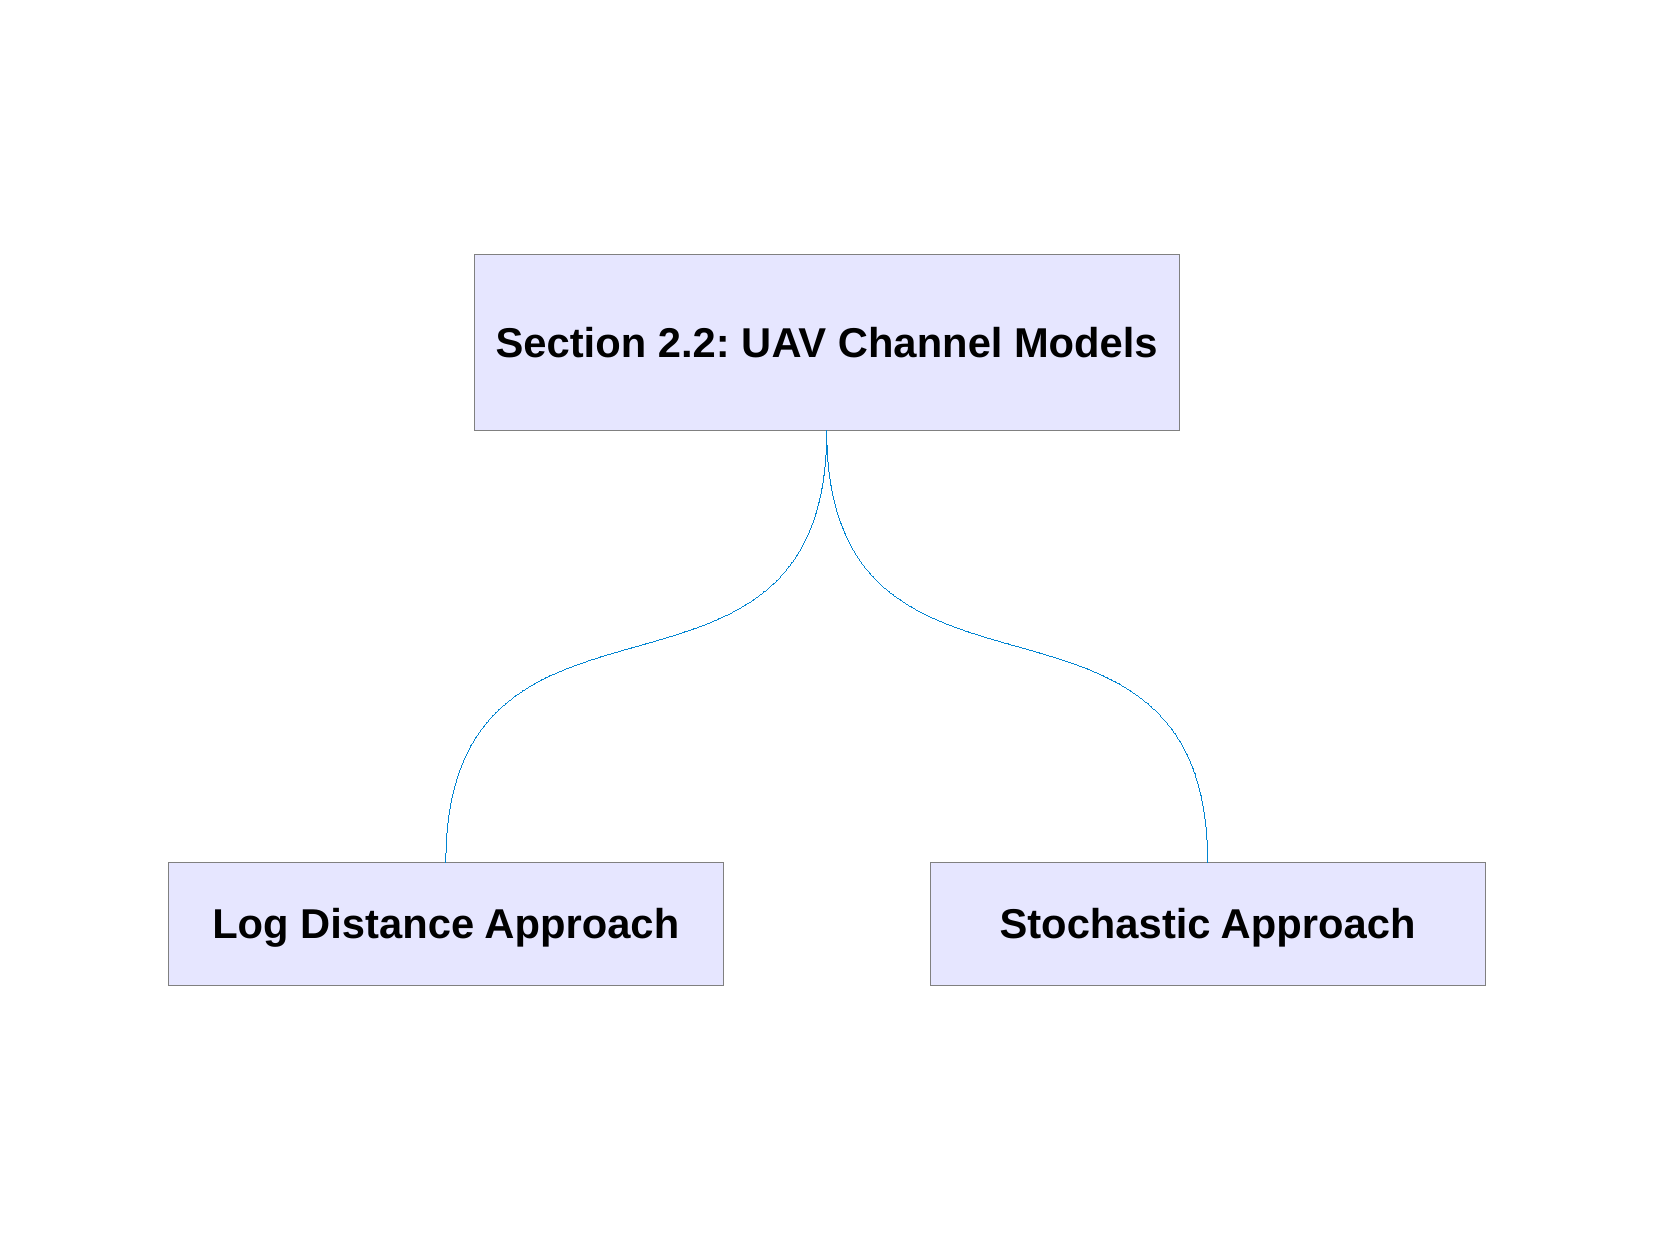

Section 2.2: UAV Channel Models
Log Distance Approach
Stochastic Approach